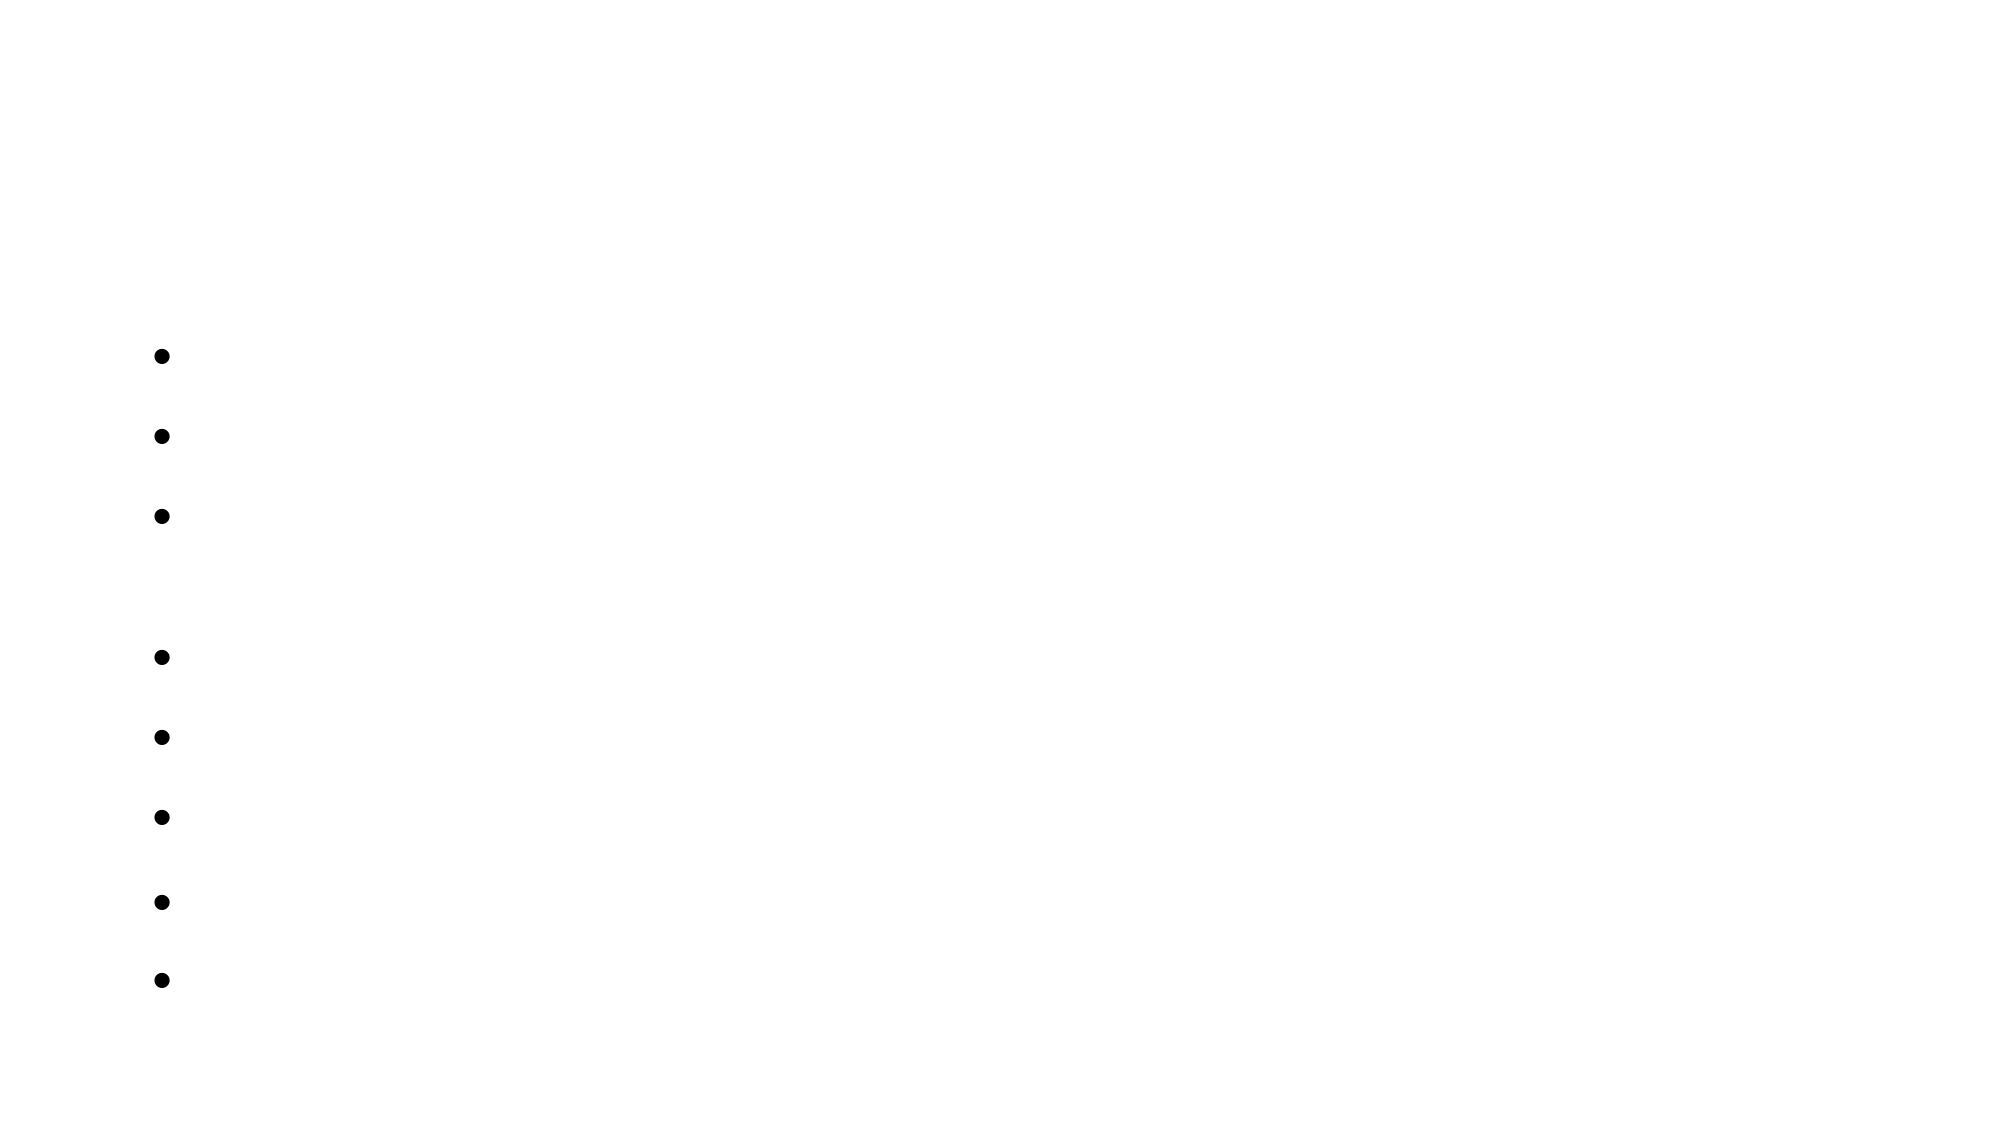

# Sneaky trick
We want to predict nestcount
But dataset only contains observed nests
Simplifying assumption: data contains all nests in Utrecht
i.e. all other locations have 0 nests!
Randomly sample points with 0 nestcount
= Data augmentation
You should use a more sophisticated model to get around this